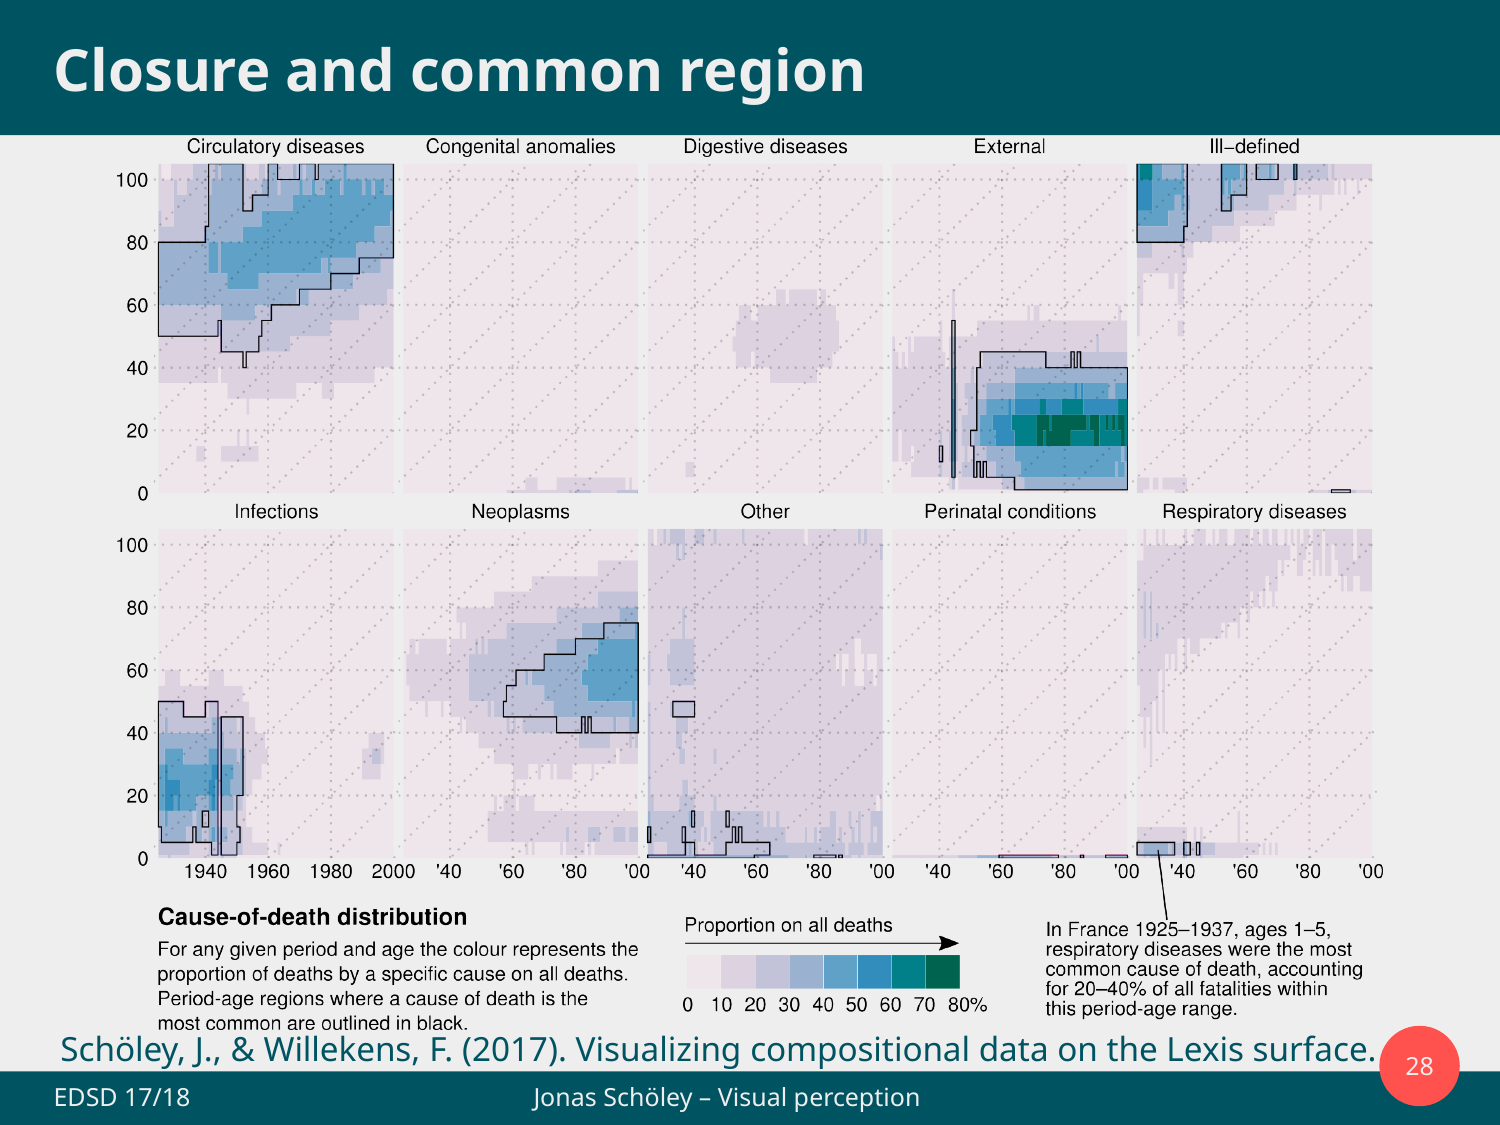

# Closure and common region
28
Schöley, J., & Willekens, F. (2017). Visualizing compositional data on the Lexis surface.
EDSD 17/18
Jonas Schöley – Visual perception